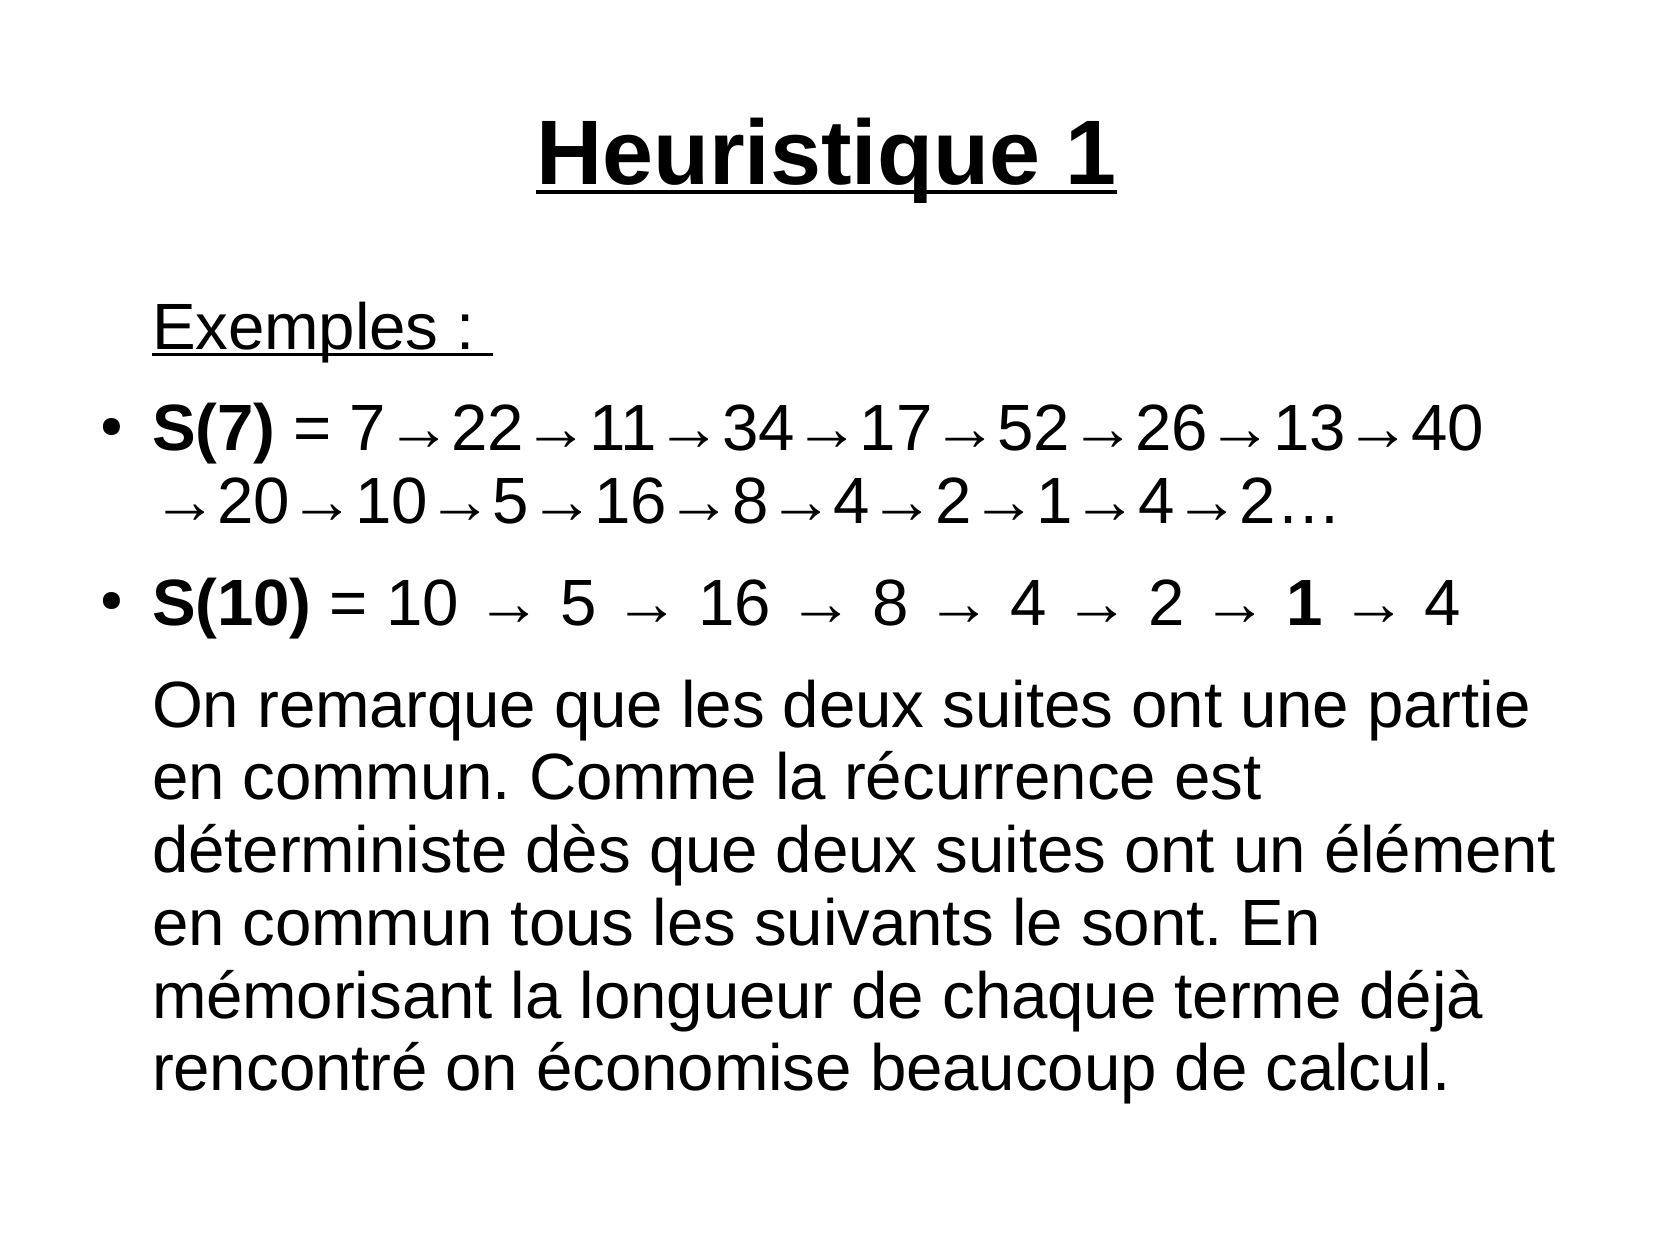

Heuristique 1
# Exemples :
S(7) = 7→22→11→34→17→52→26→13→40 →20→10→5→16→8→4→2→1→4→2…
S(10) = 10 → 5 → 16 → 8 → 4 → 2 → 1 → 4
On remarque que les deux suites ont une partie en commun. Comme la récurrence est déterministe dès que deux suites ont un élément en commun tous les suivants le sont. En mémorisant la longueur de chaque terme déjà rencontré on économise beaucoup de calcul.